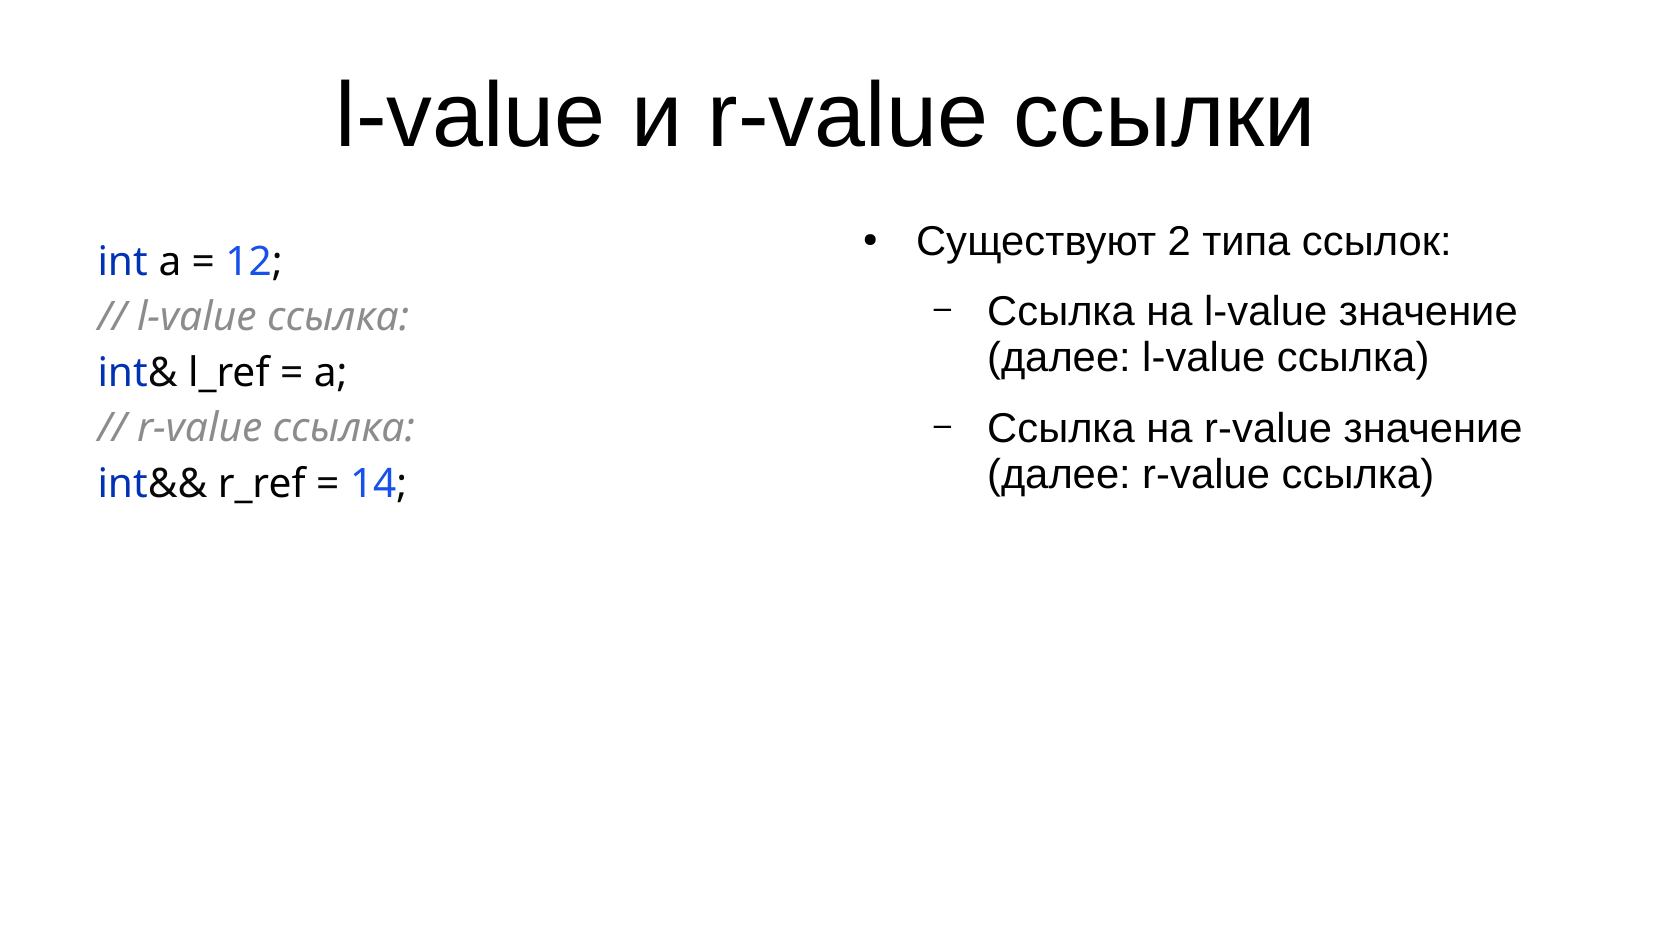

# l-value и r-value ссылки
Существуют 2 типа ссылок:
Ссылка на l-value значение (далее: l-value ссылка)
Ссылка на r-value значение (далее: r-value ссылка)
int a = 12;
// l-value ссылка:
int& l_ref = a;
// r-value ссылка:
int&& r_ref = 14;